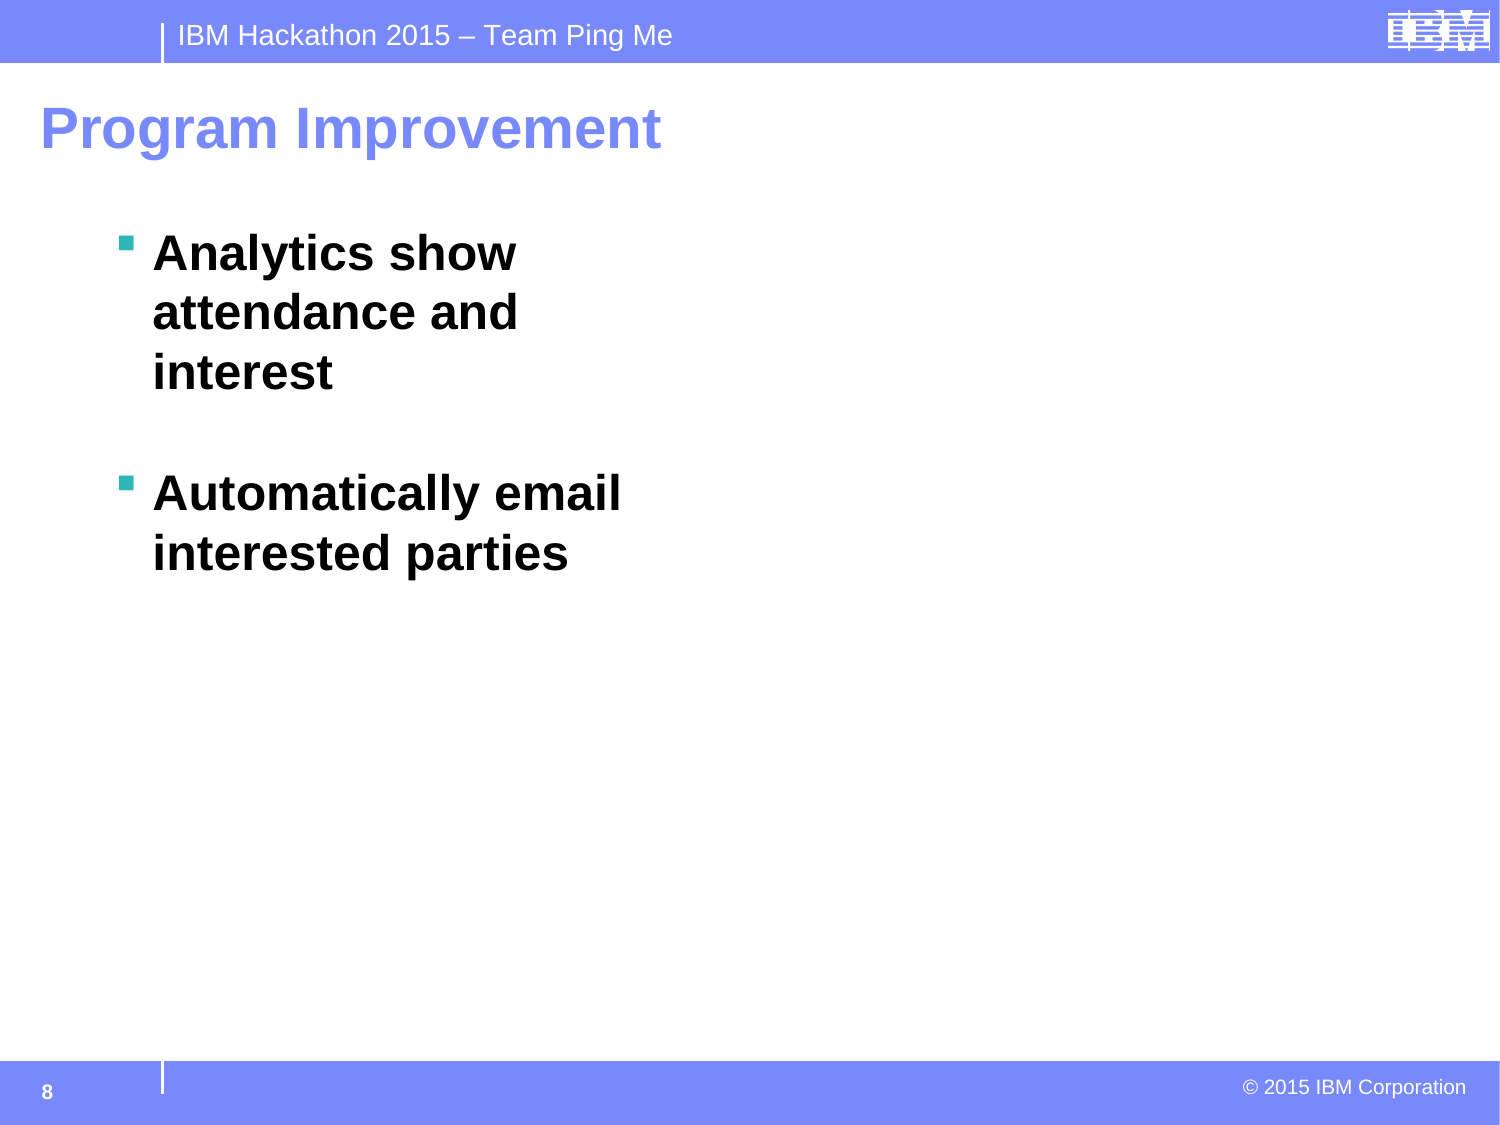

# Program Improvement
Analytics show attendance and interest
Automatically email interested parties